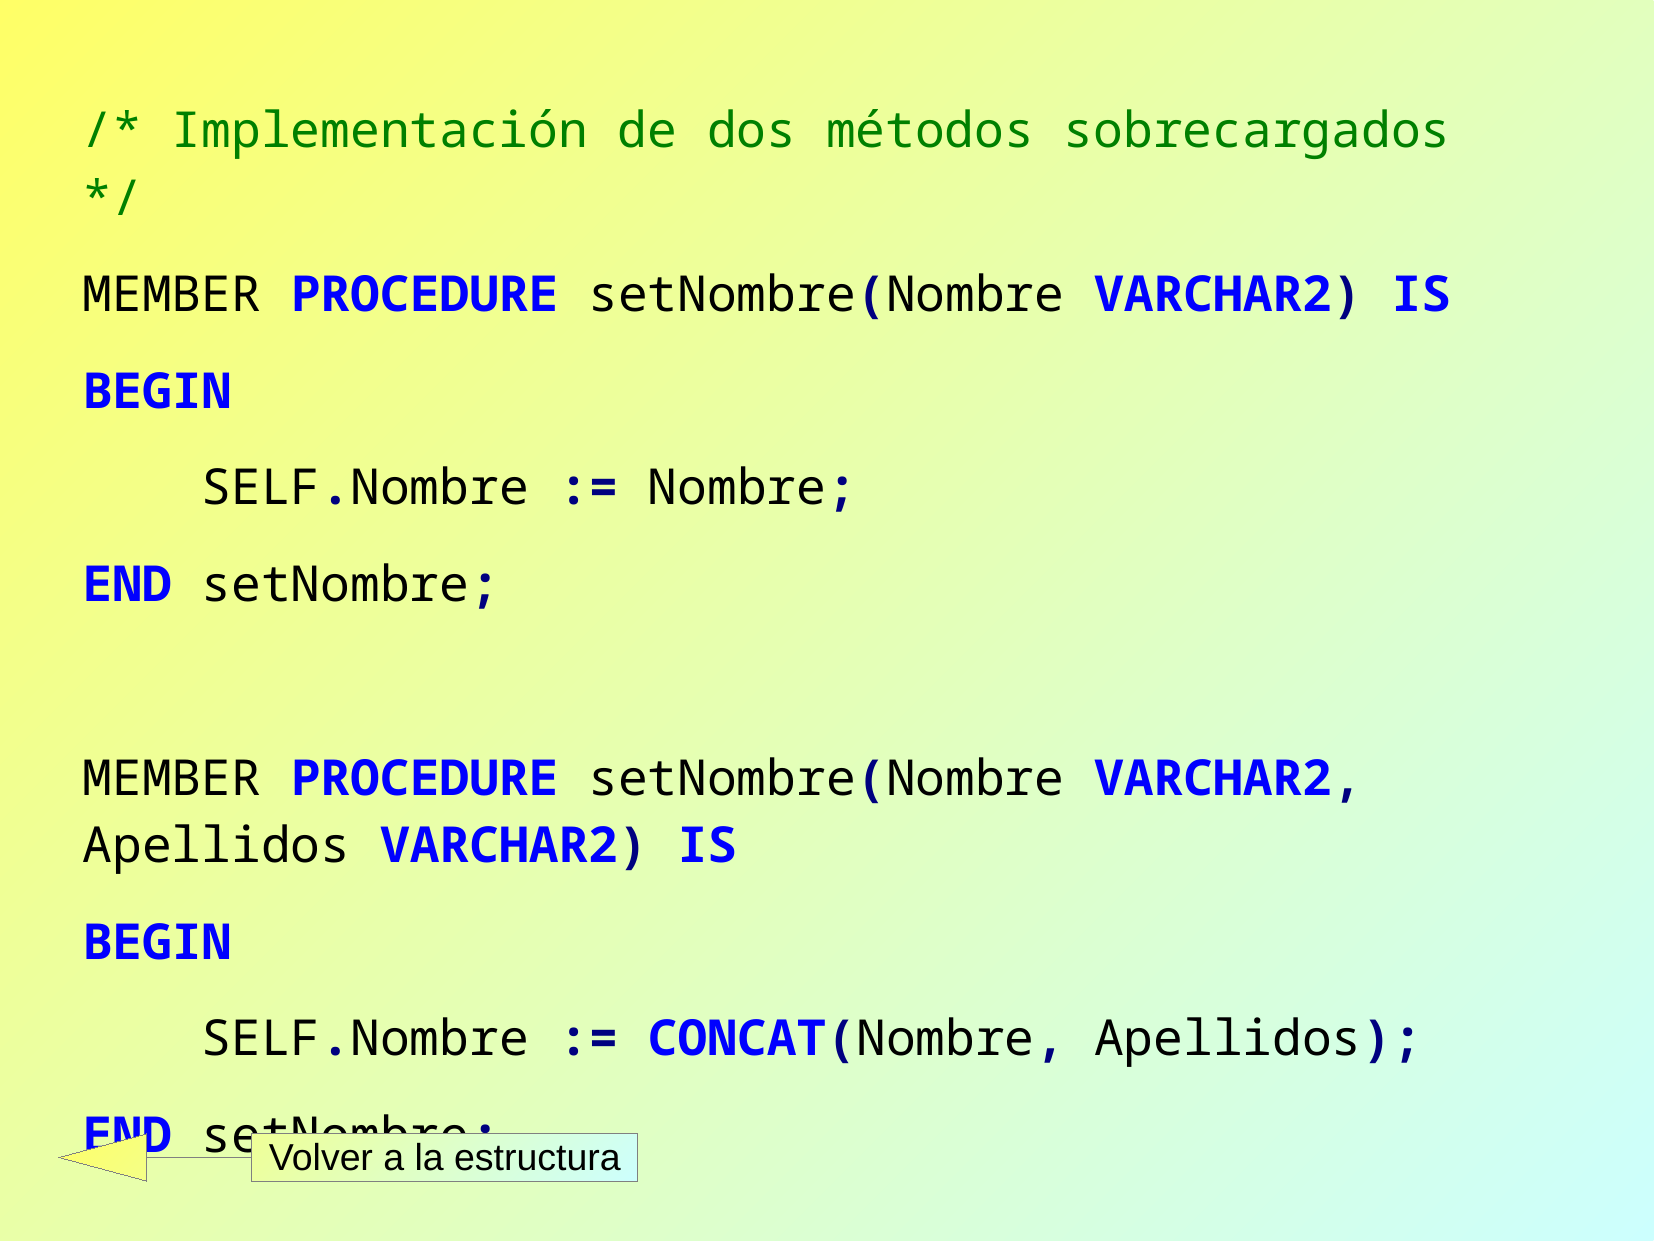

# /* Implementación de dos métodos sobrecargados */
MEMBER PROCEDURE setNombre(Nombre VARCHAR2) IS
BEGIN
 SELF.Nombre := Nombre;
END setNombre;
MEMBER PROCEDURE setNombre(Nombre VARCHAR2, Apellidos VARCHAR2) IS
BEGIN
 SELF.Nombre := CONCAT(Nombre, Apellidos);
END setNombre;
Volver a la estructura